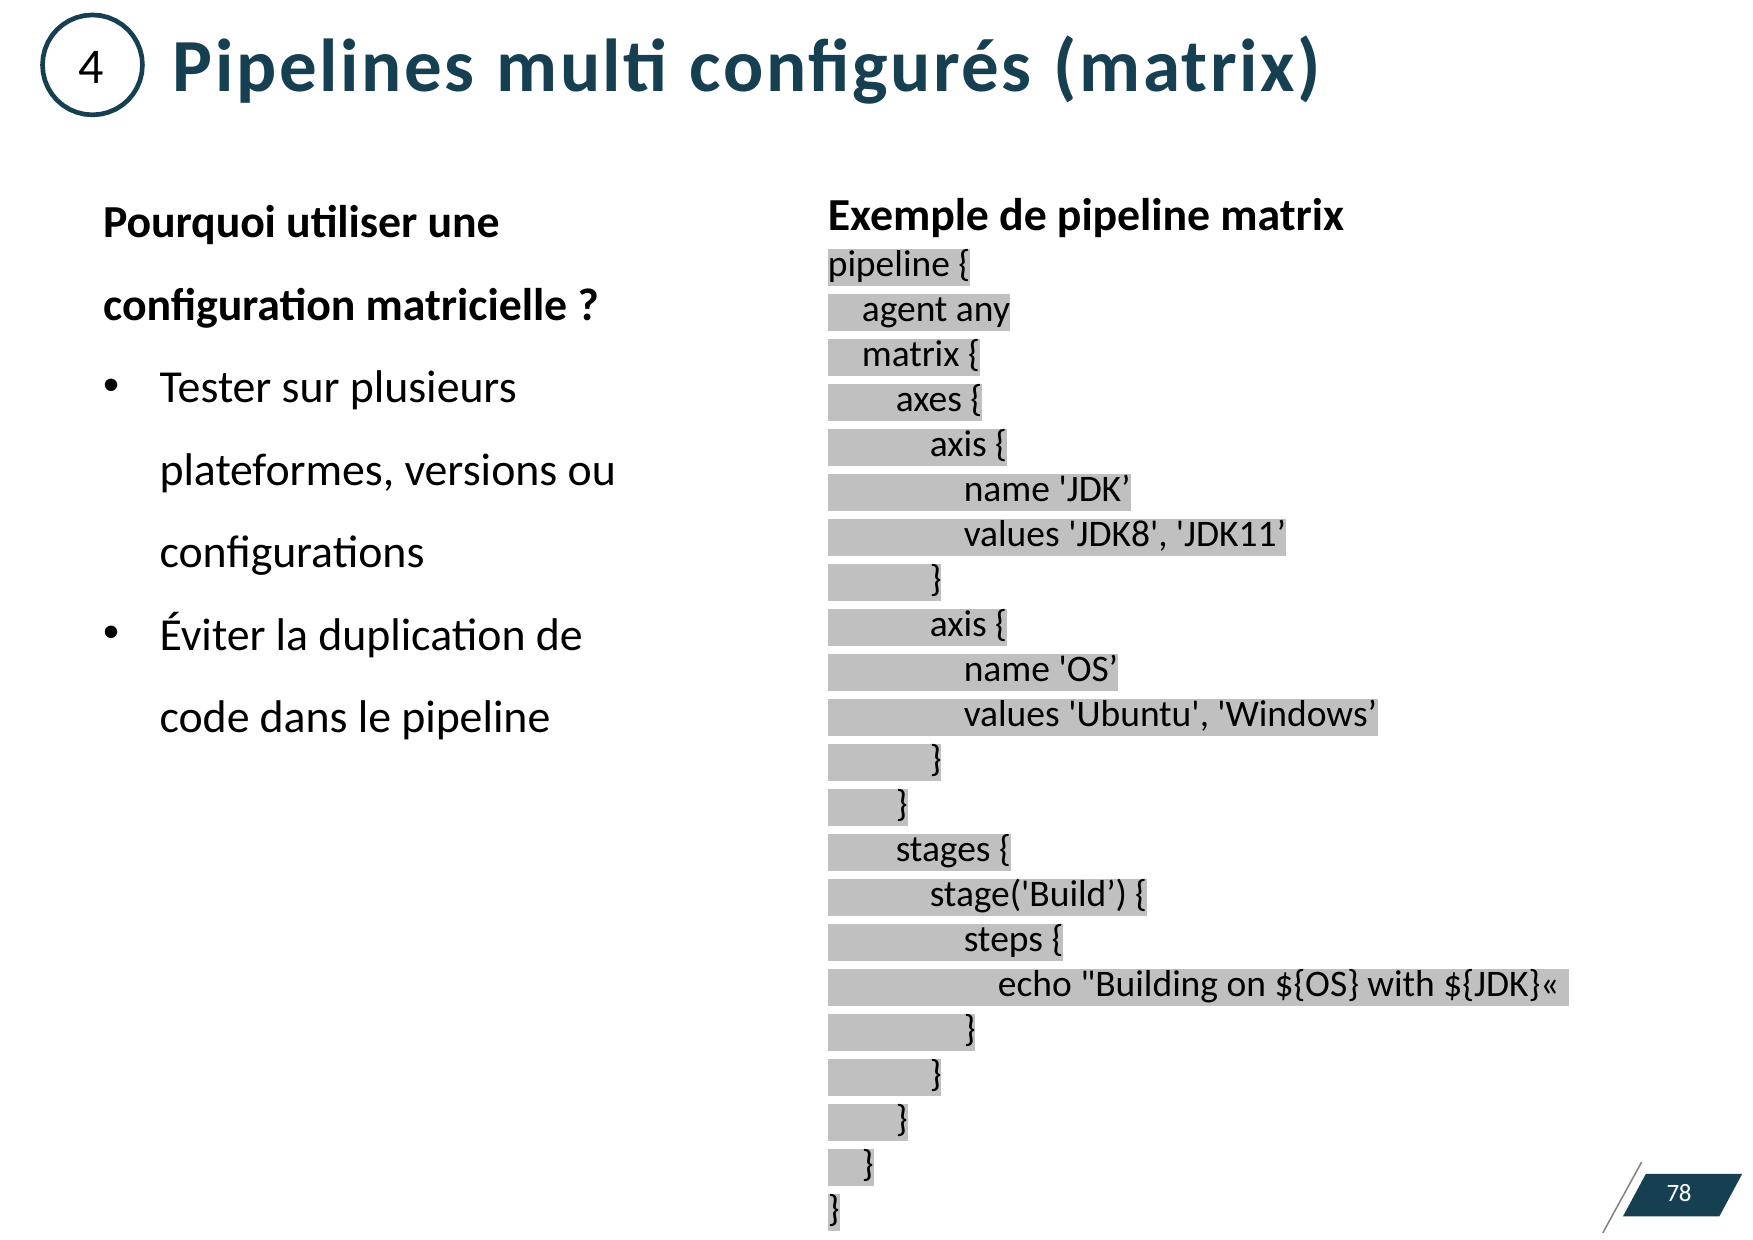

# Pipelines multi configurés (matrix)
4
Exemple de pipeline matrix
pipeline {
 agent any
 matrix {
 axes {
 axis {
 name 'JDK’
 values 'JDK8', 'JDK11’
 }
 axis {
 name 'OS’
 values 'Ubuntu', 'Windows’
 }
 }
 stages {
 stage('Build’) {
 steps {
 echo "Building on ${OS} with ${JDK}«
 }
 }
 }
 }
}
Pourquoi utiliser une configuration matricielle ?
Tester sur plusieurs plateformes, versions ou configurations
Éviter la duplication de code dans le pipeline
78